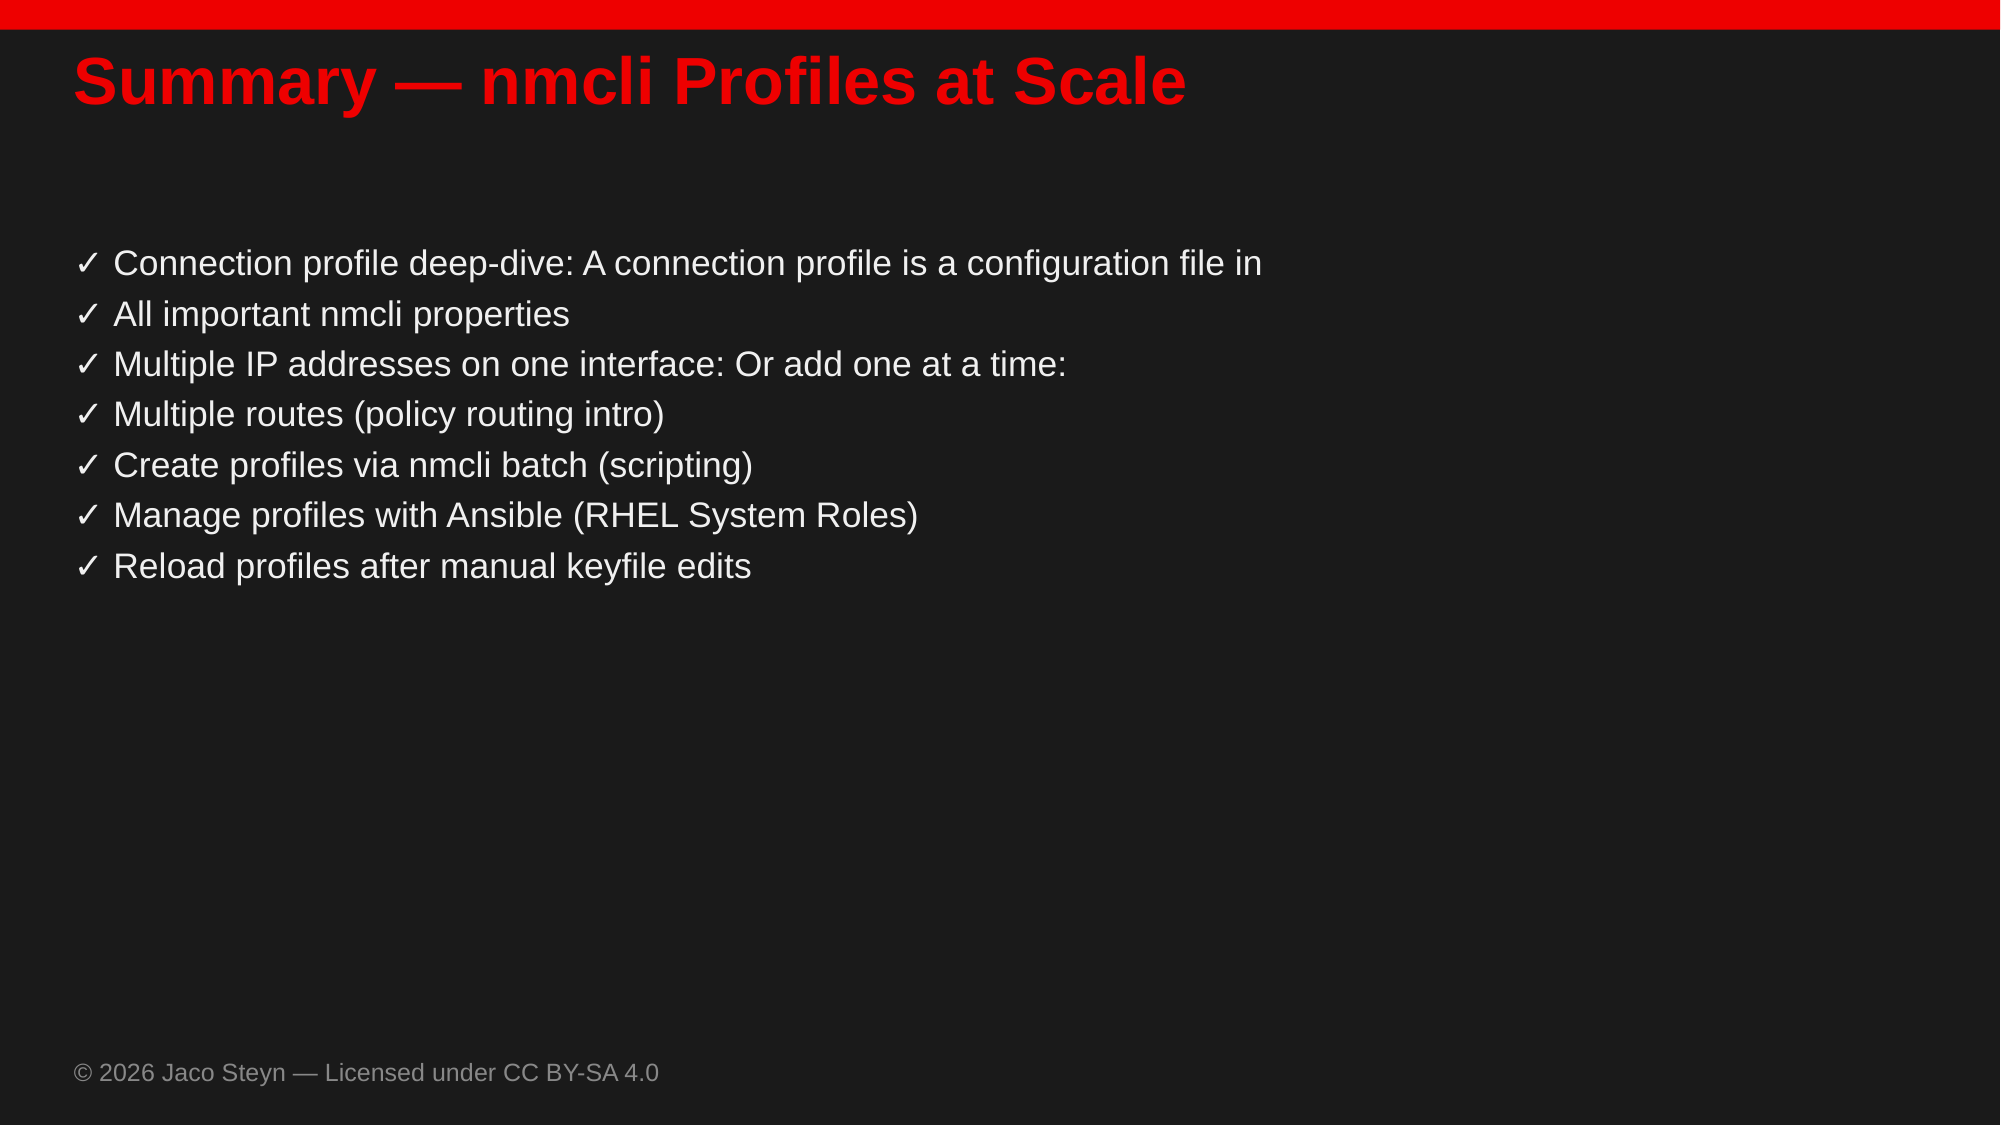

Summary — nmcli Profiles at Scale
✓ Connection profile deep-dive: A connection profile is a configuration file in
✓ All important nmcli properties
✓ Multiple IP addresses on one interface: Or add one at a time:
✓ Multiple routes (policy routing intro)
✓ Create profiles via nmcli batch (scripting)
✓ Manage profiles with Ansible (RHEL System Roles)
✓ Reload profiles after manual keyfile edits
© 2026 Jaco Steyn — Licensed under CC BY-SA 4.0